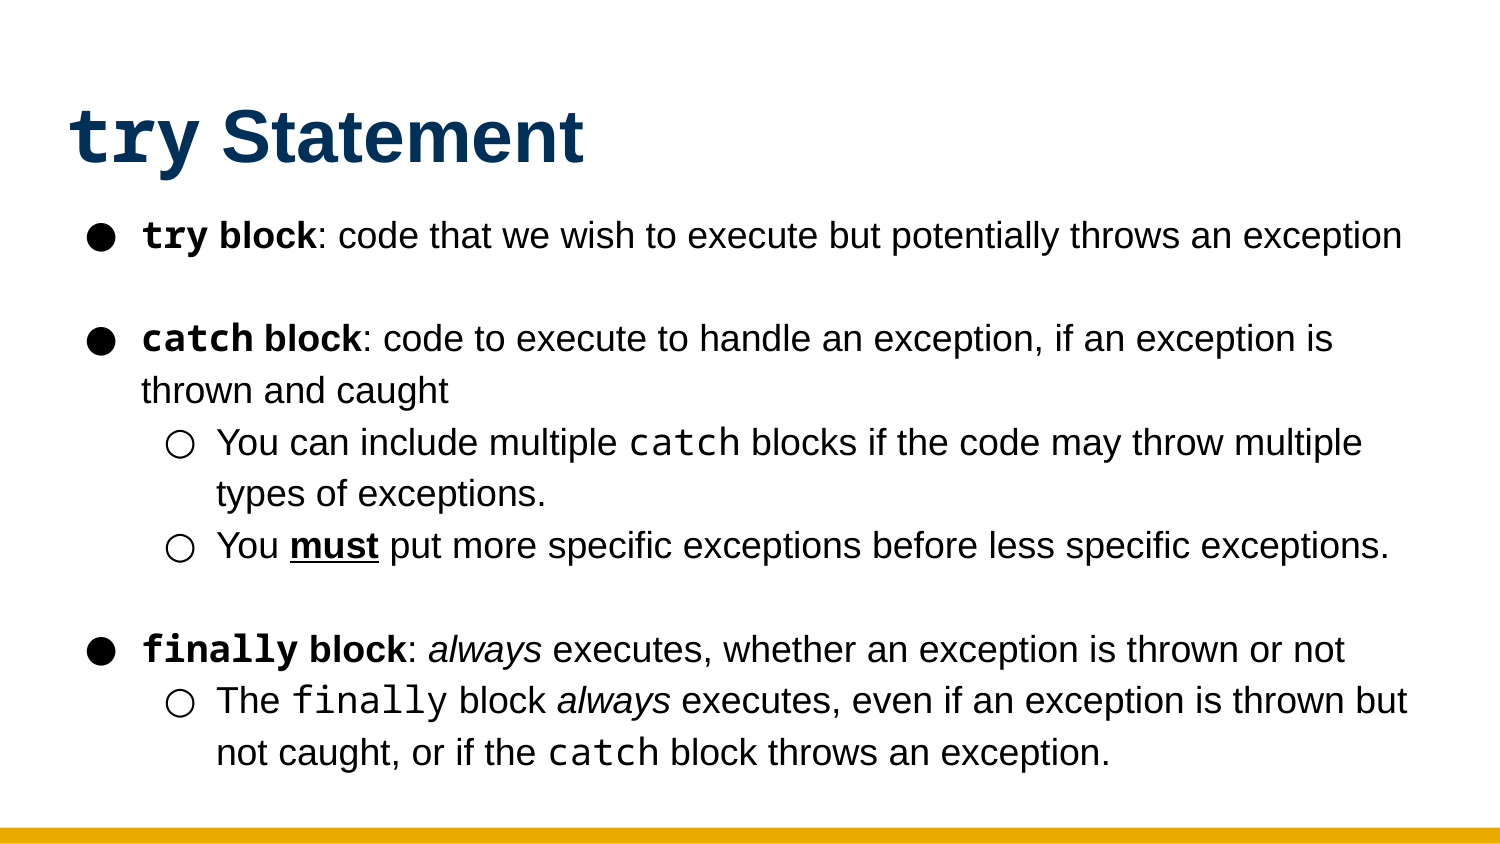

# try Statement
try block: code that we wish to execute but potentially throws an exception
catch block: code to execute to handle an exception, if an exception is thrown and caught
You can include multiple catch blocks if the code may throw multiple types of exceptions.
You must put more specific exceptions before less specific exceptions.
finally block: always executes, whether an exception is thrown or not
The finally block always executes, even if an exception is thrown but not caught, or if the catch block throws an exception.